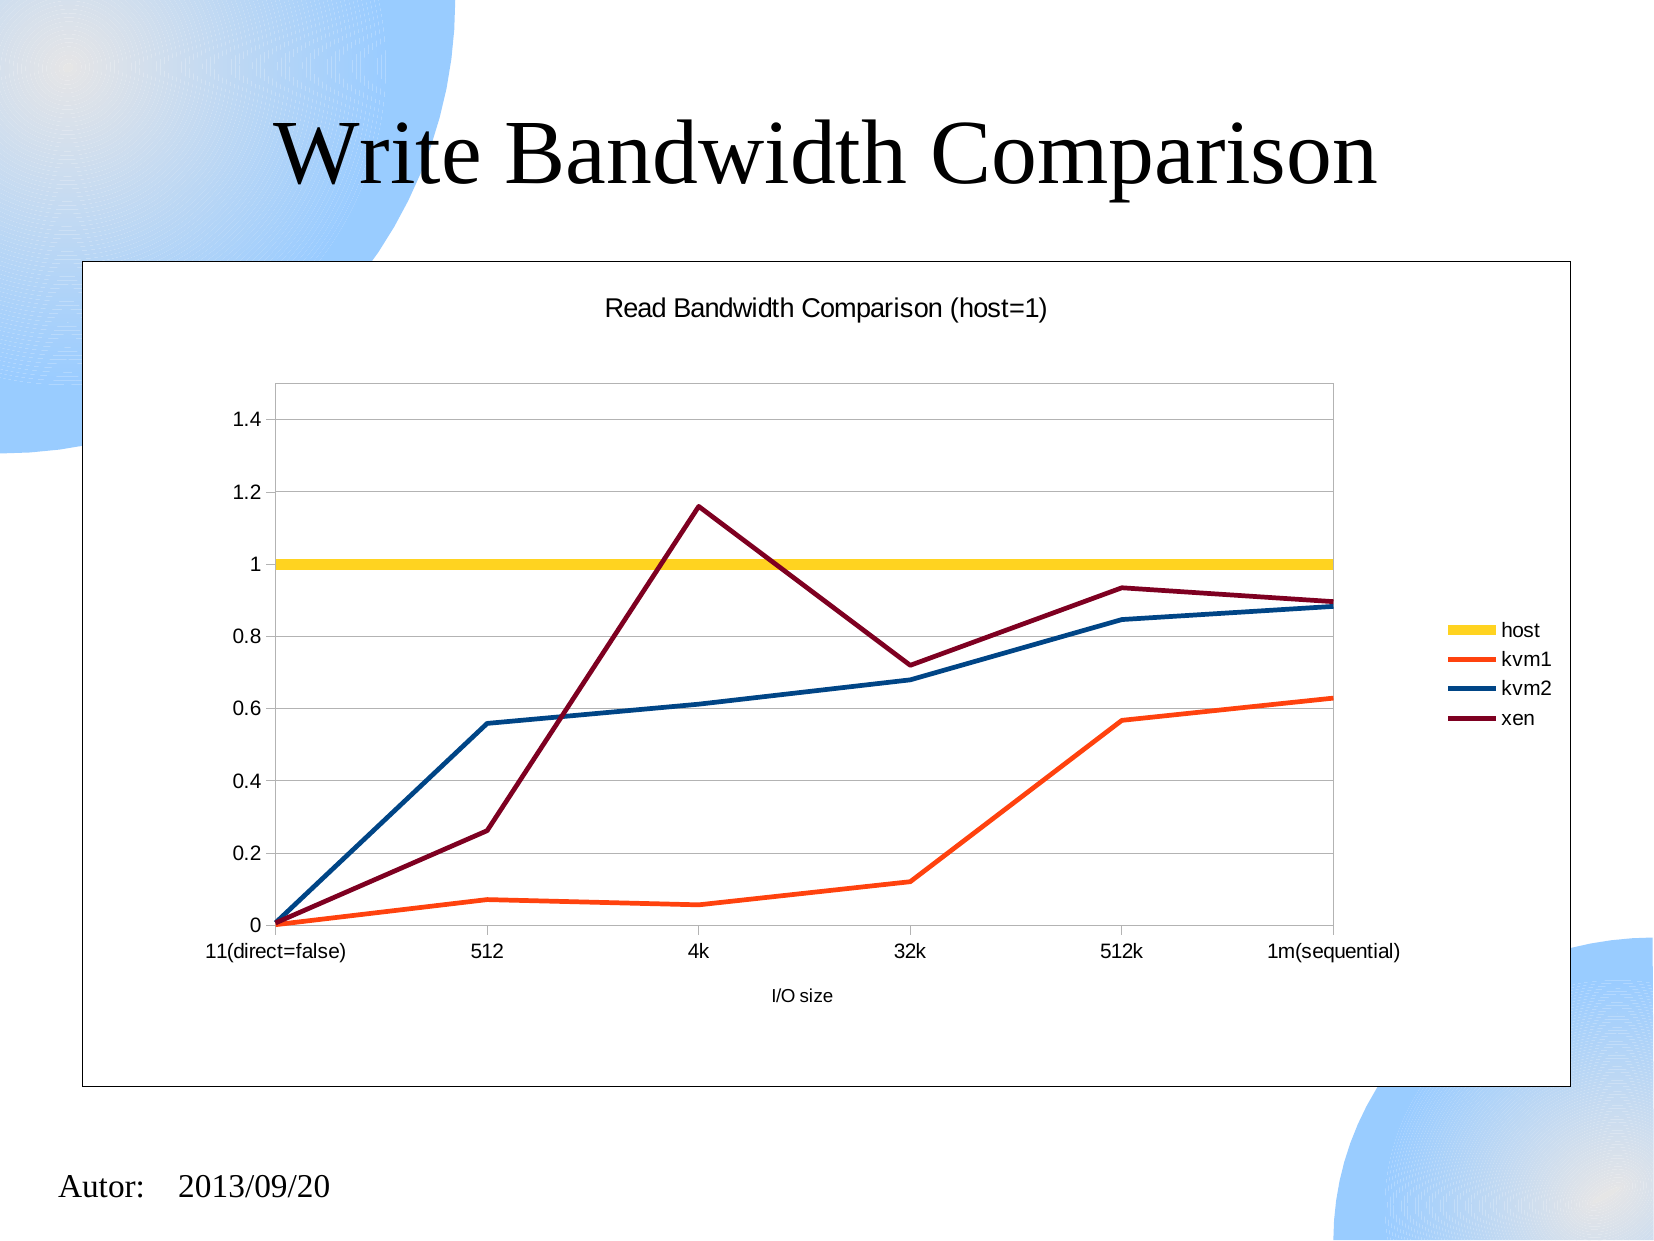

# Write Bandwidth Comparison
### Chart: Read Bandwidth Comparison (host=1)
| Category | host | kvm1 | kvm2 | xen |
|---|---|---|---|---|
| 11(direct=false) | 1.0 | 0.00212150193355233 | 0.00719489375857624 | 0.00687637739614953 |
| 512 | 1.0 | 0.0714592811646952 | 0.559144676979072 | 0.262255459508644 |
| 4k | 1.0 | 0.0570104912246299 | 0.612437493871948 | 1.16026080988332 |
| 32k | 1.0 | 0.121141261192191 | 0.679833520440295 | 0.720281481887133 |
| 512k | 1.0 | 0.567730288836846 | 0.846926229508197 | 0.934828747072599 |
| 1m(sequential) | 1.0 | 0.629338690267499 | 0.883462992618423 | 0.896428131484938 |